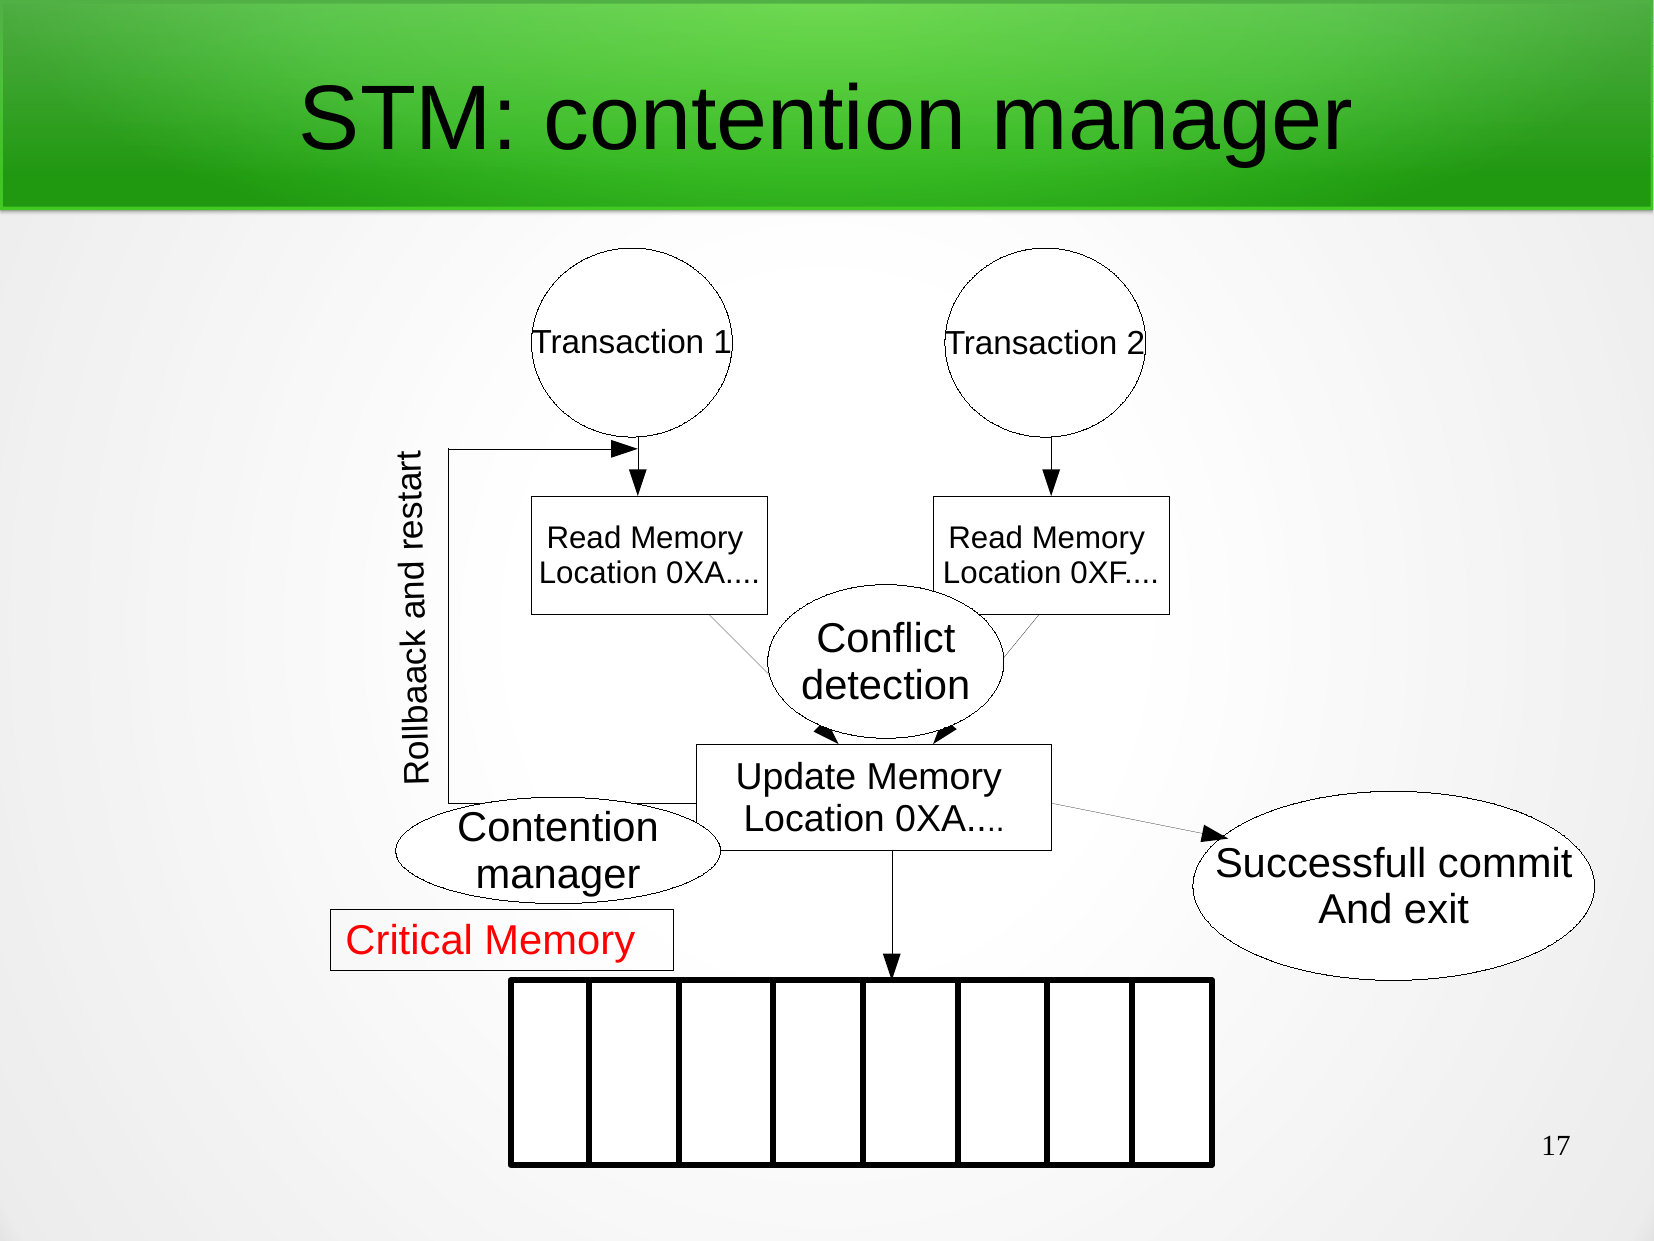

# STM: contention manager
Transaction 1
Transaction 2
Read Memory
Location 0XA....
Read Memory
Location 0XF....
Rollbaack and restart
 Conflict
detection
Update Memory
Location 0XA....
Successfull commit
And exit
Contention
manager
Critical Memory
17
Critical memory
Critical memory
Critical memory
Critical memory